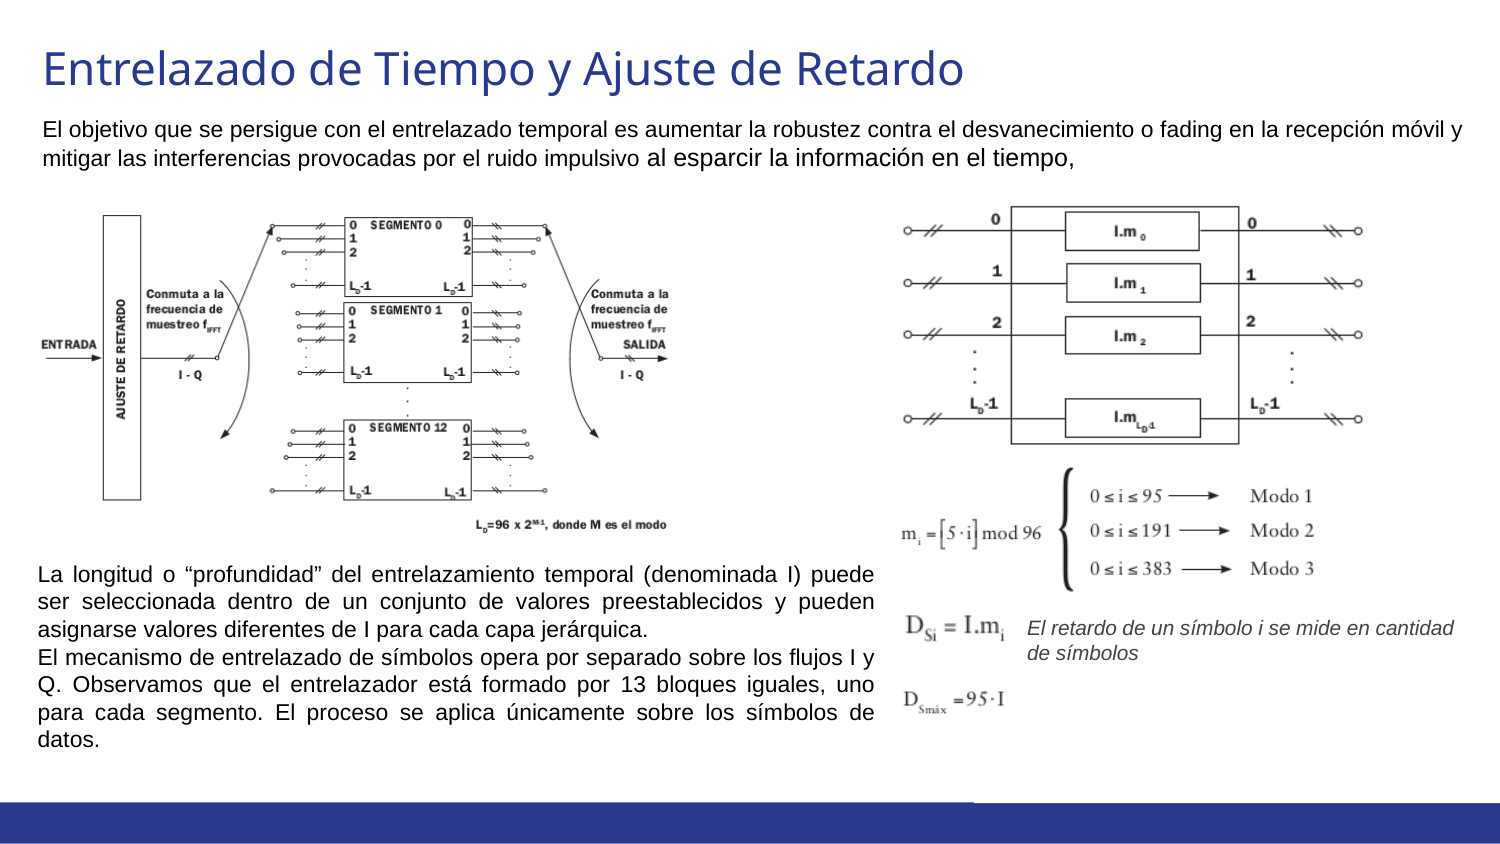

# Entrelazado de Tiempo y Ajuste de Retardo
El objetivo que se persigue con el entrelazado temporal es aumentar la robustez contra el desvanecimiento o fading en la recepción móvil y mitigar las interferencias provocadas por el ruido impulsivo al esparcir la información en el tiempo,
La longitud o “profundidad” del entrelazamiento temporal (denominada I) puede ser seleccionada dentro de un conjunto de valores preestablecidos y pueden asignarse valores diferentes de I para cada capa jerárquica.
El mecanismo de entrelazado de símbolos opera por separado sobre los flujos I y Q. Observamos que el entrelazador está formado por 13 bloques iguales, uno para cada segmento. El proceso se aplica únicamente sobre los símbolos de datos.
El retardo de un símbolo i se mide en cantidad de símbolos